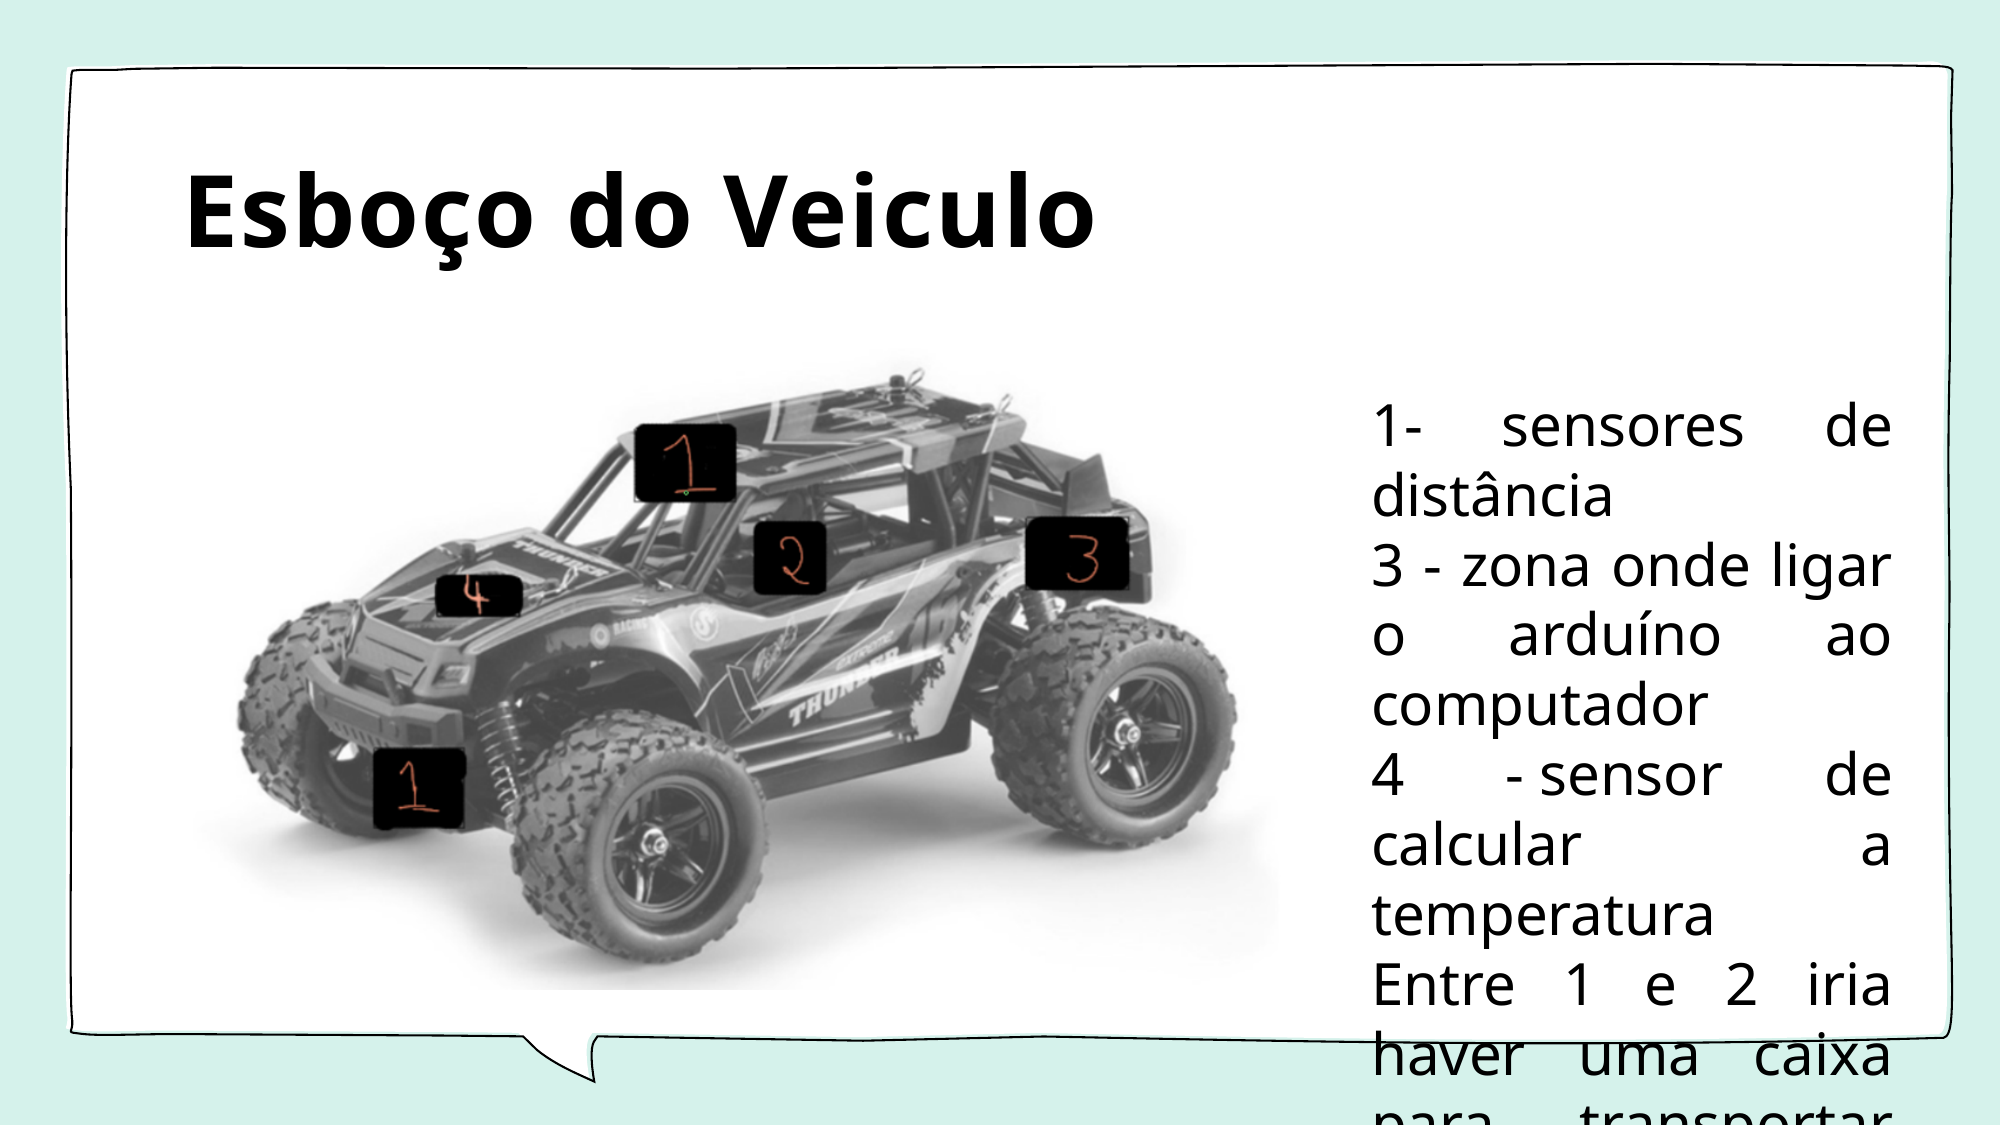

# Esboço do Veiculo
1- sensores de distância
3 - zona onde ligar o arduíno ao computador
4 - sensor de calcular a temperatura
Entre 1 e 2 iria haver uma caixa para transportar os objetos.